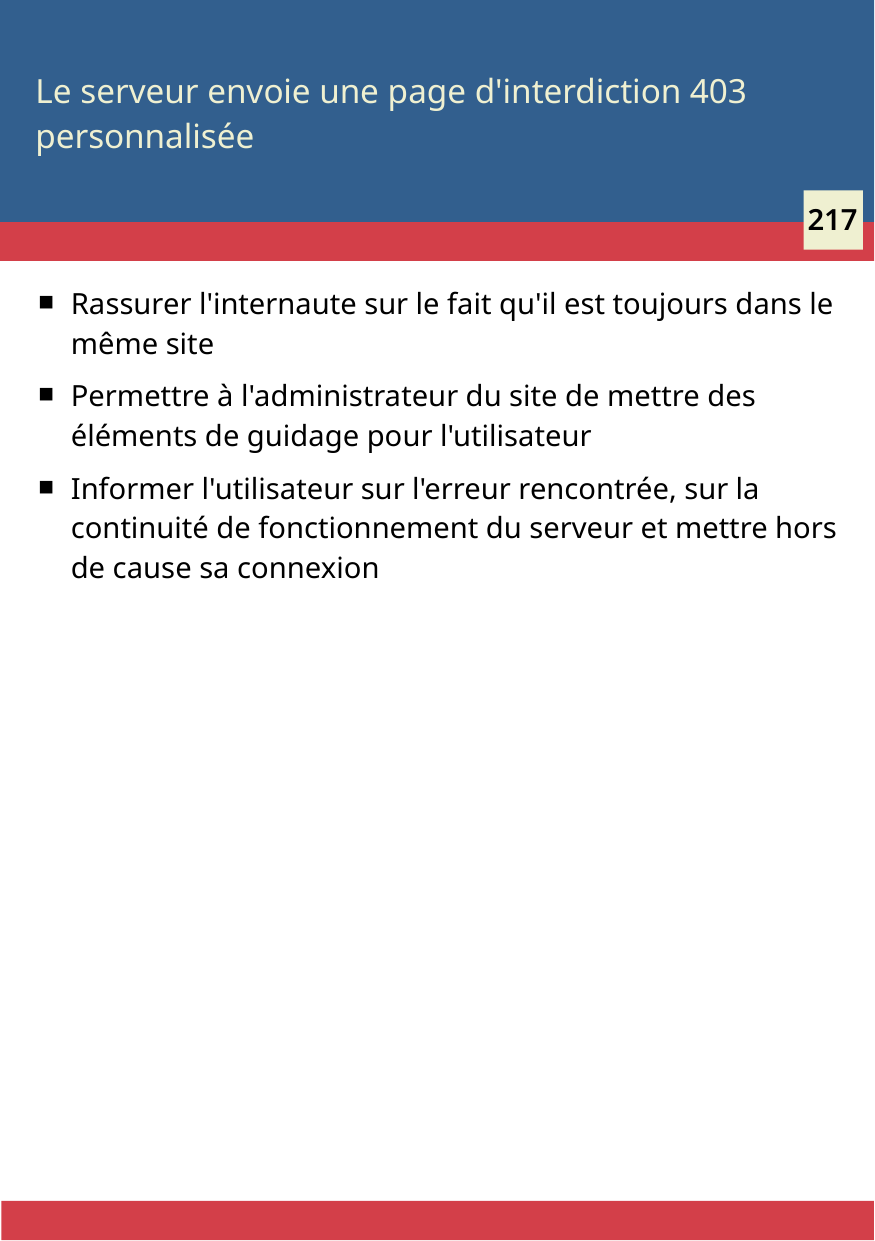

# Le serveur envoie une page d'interdiction 403 personnalisée
217
Rassurer l'internaute sur le fait qu'il est toujours dans le même site
Permettre à l'administrateur du site de mettre des éléments de guidage pour l'utilisateur
Informer l'utilisateur sur l'erreur rencontrée, sur la continuité de fonctionnement du serveur et mettre hors de cause sa connexion